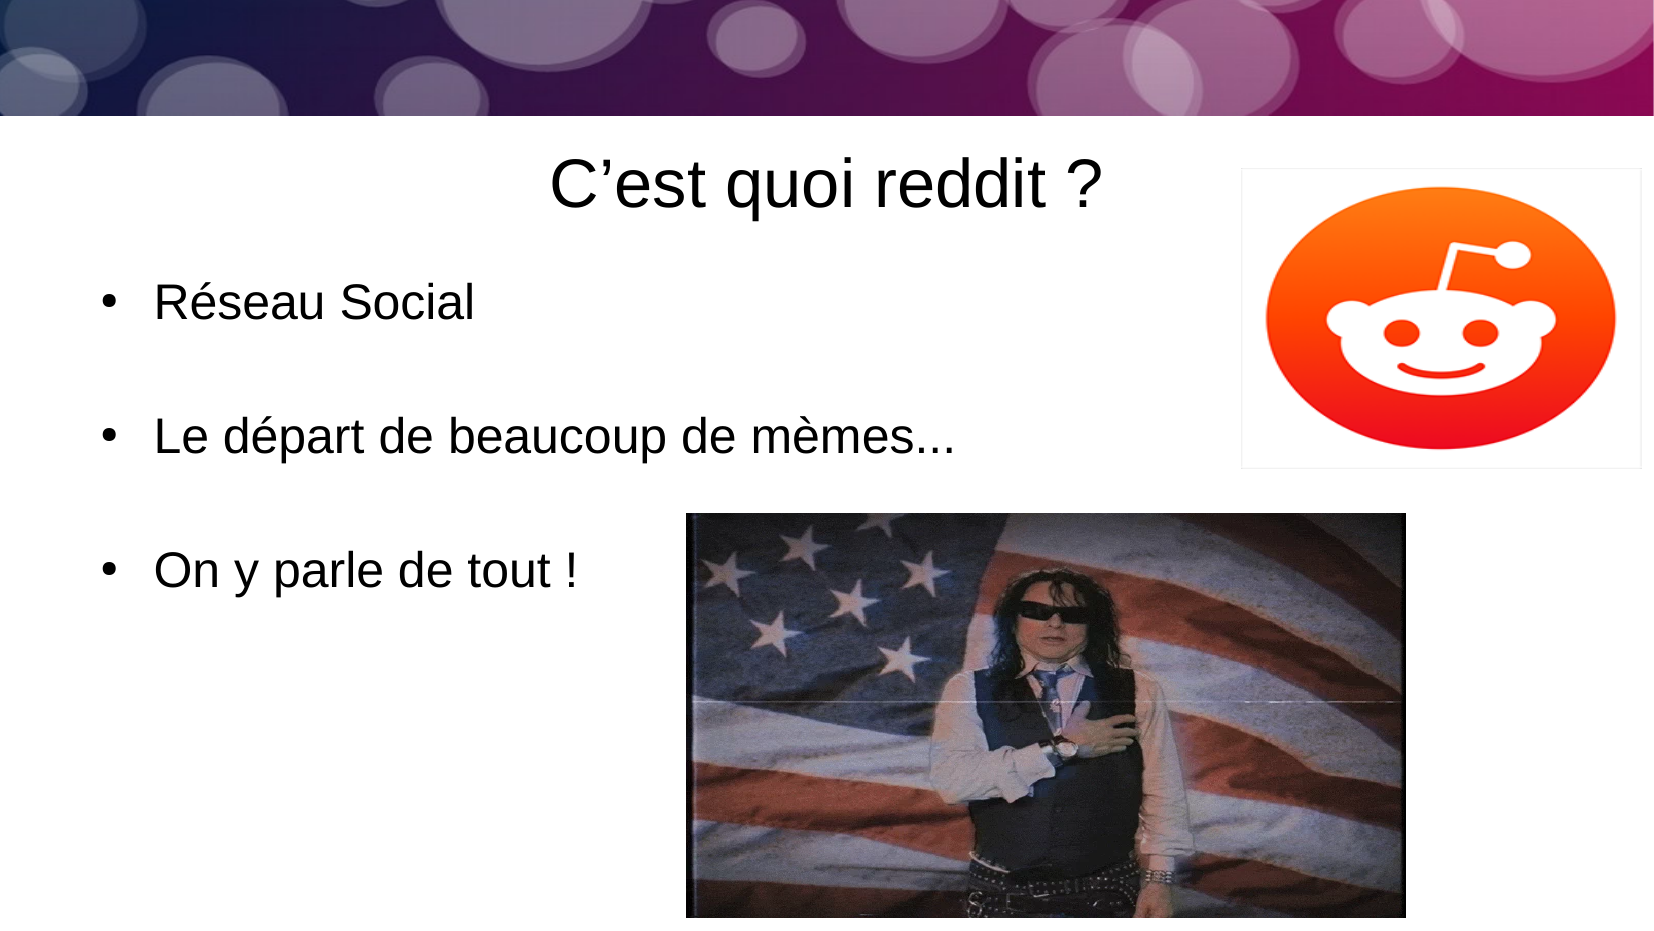

# C’est quoi reddit ?
Réseau Social
Le départ de beaucoup de mèmes...
On y parle de tout !